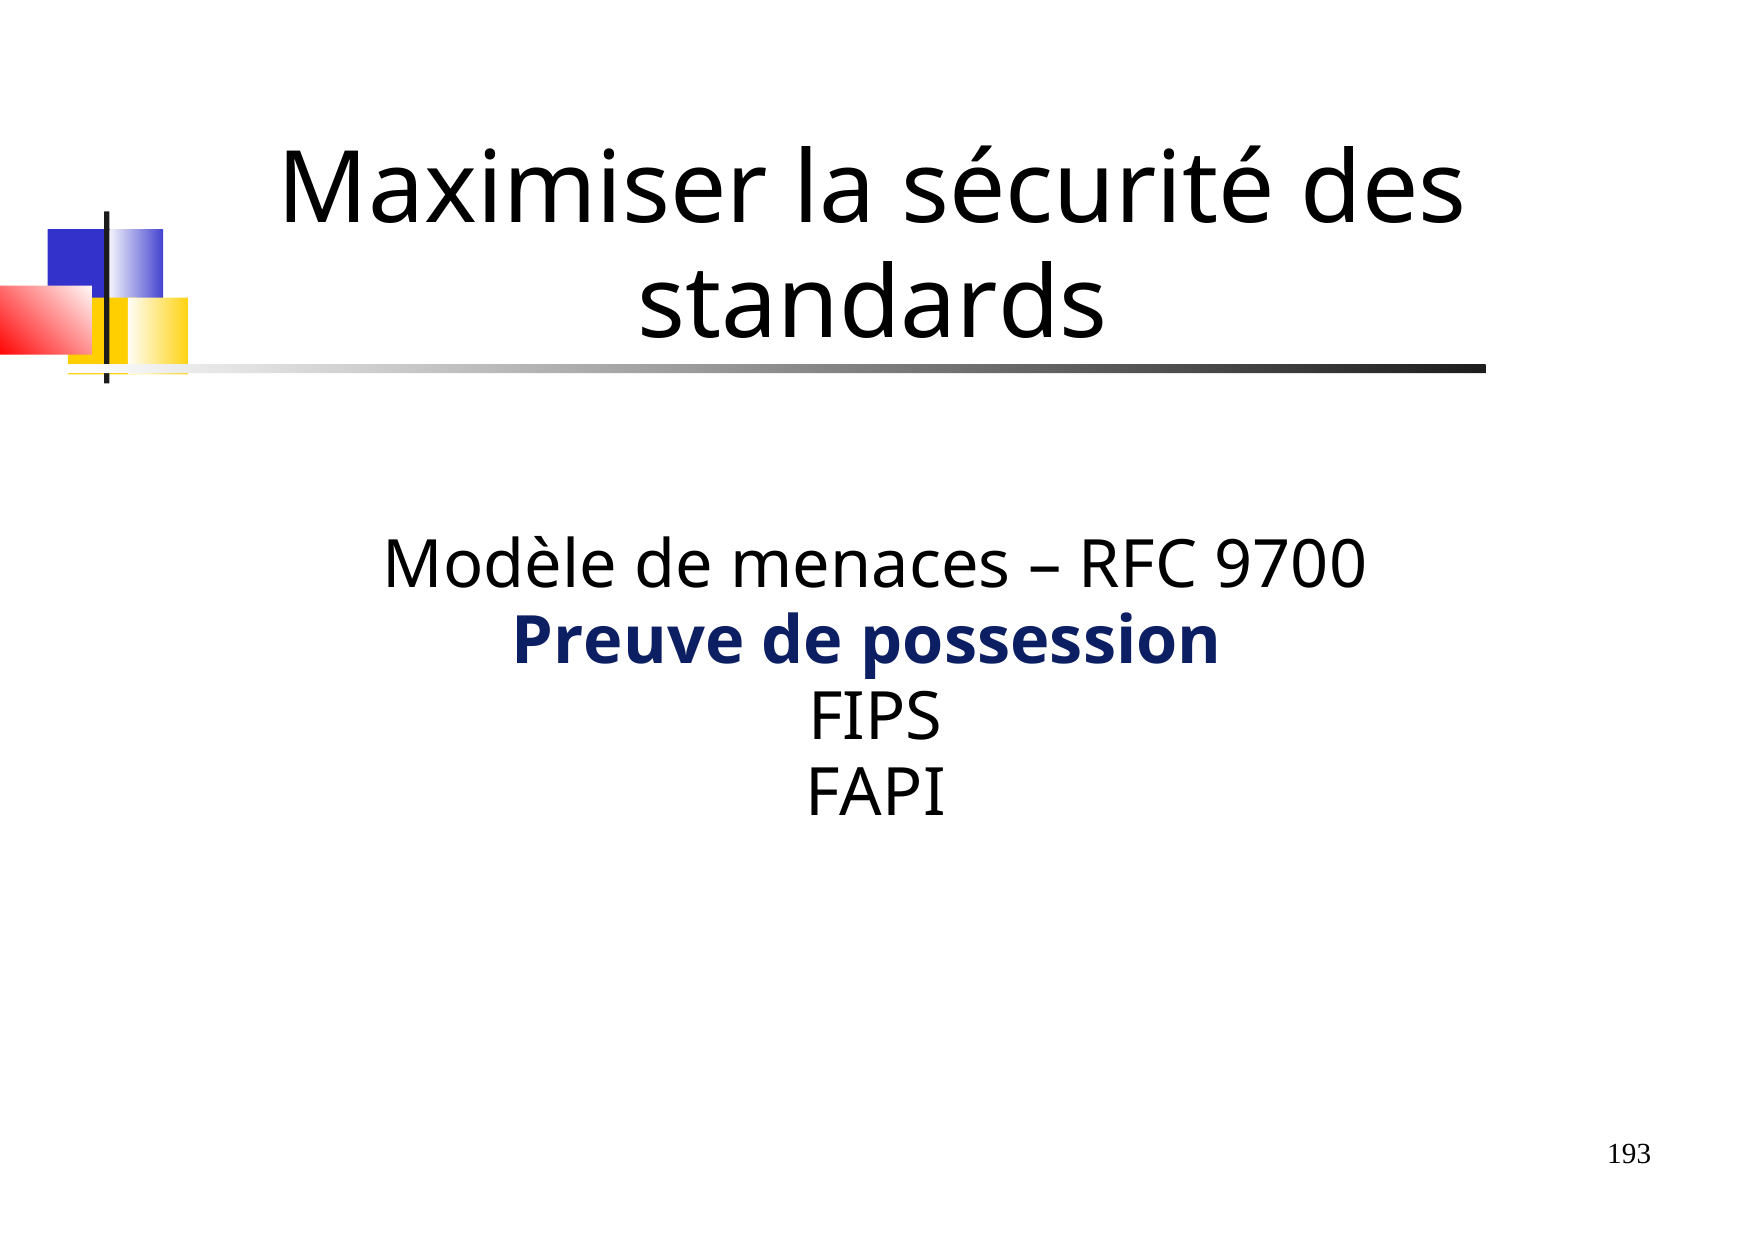

# Maximiser la sécurité des standards
Modèle de menaces – RFC 9700
Preuve de possession
FIPS
FAPI